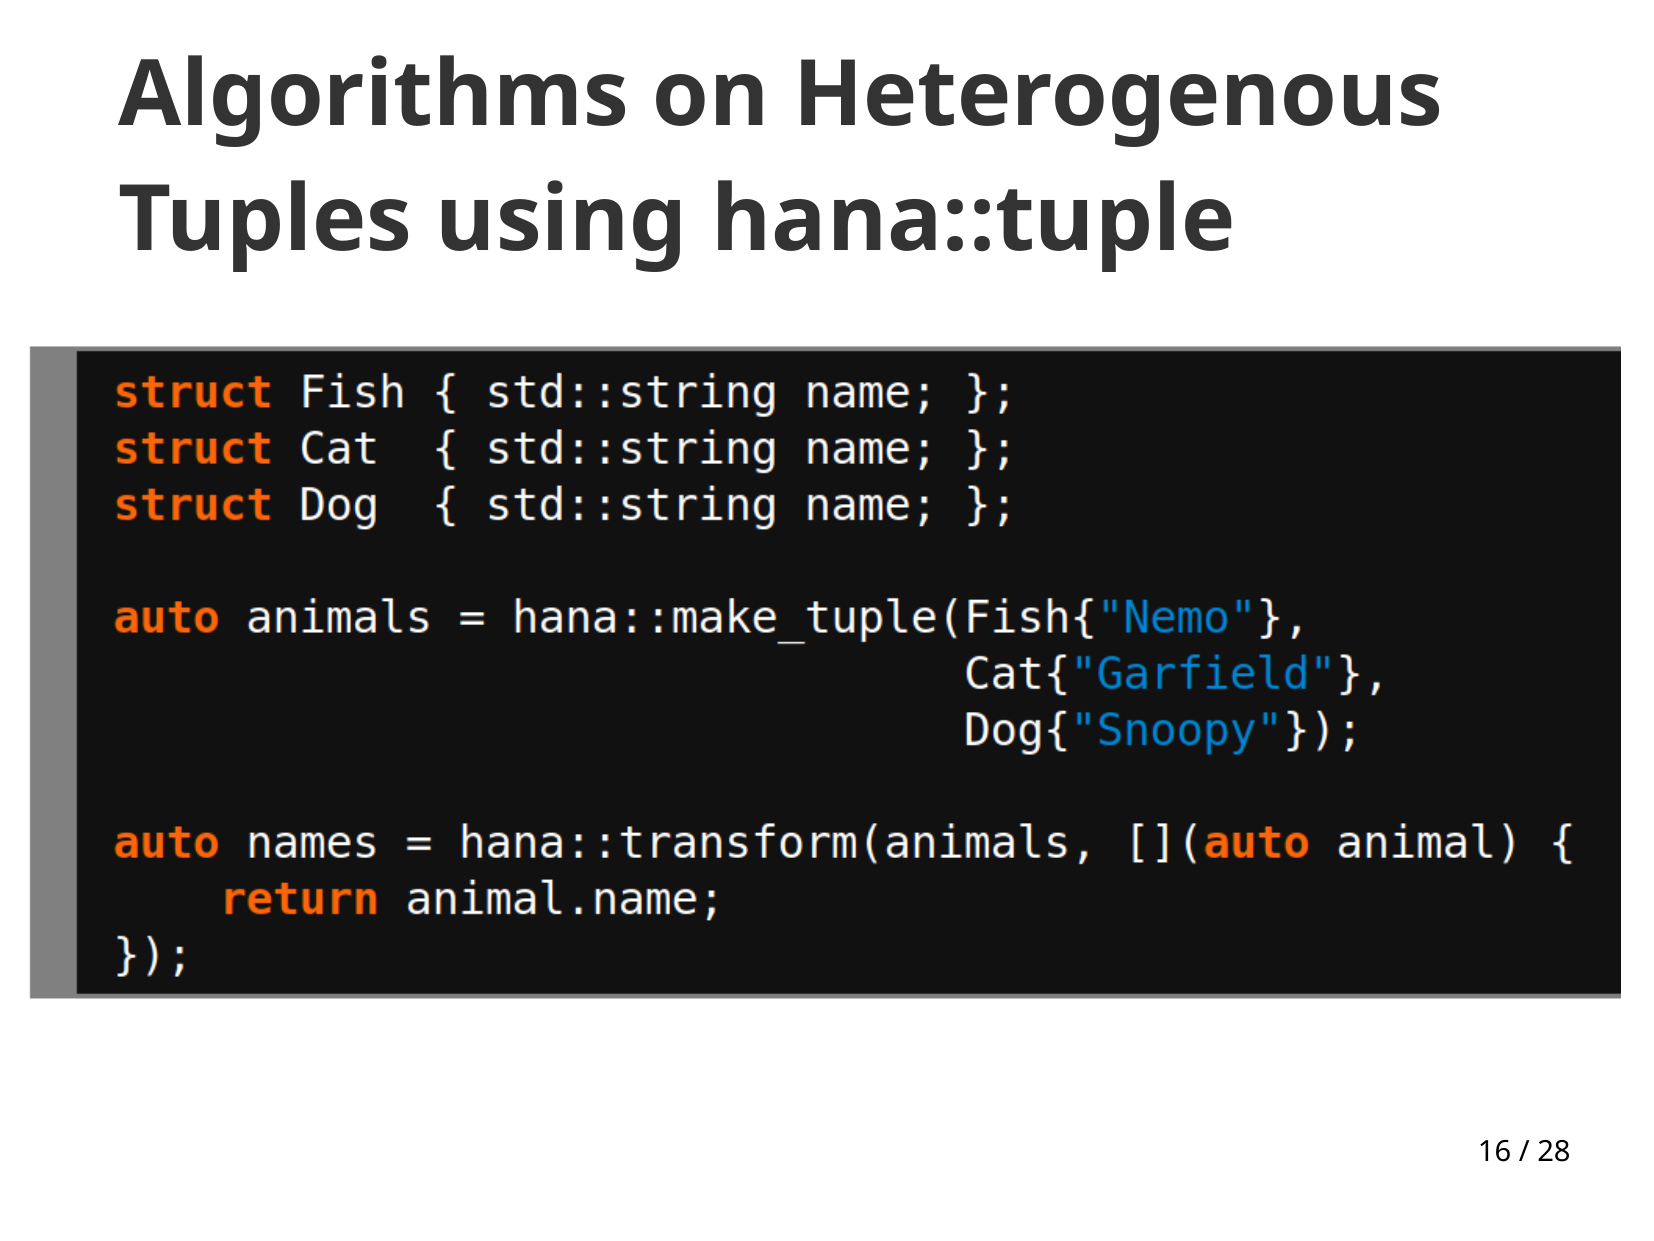

# Algorithms on Heterogenous Tuples using hana::tuple
16